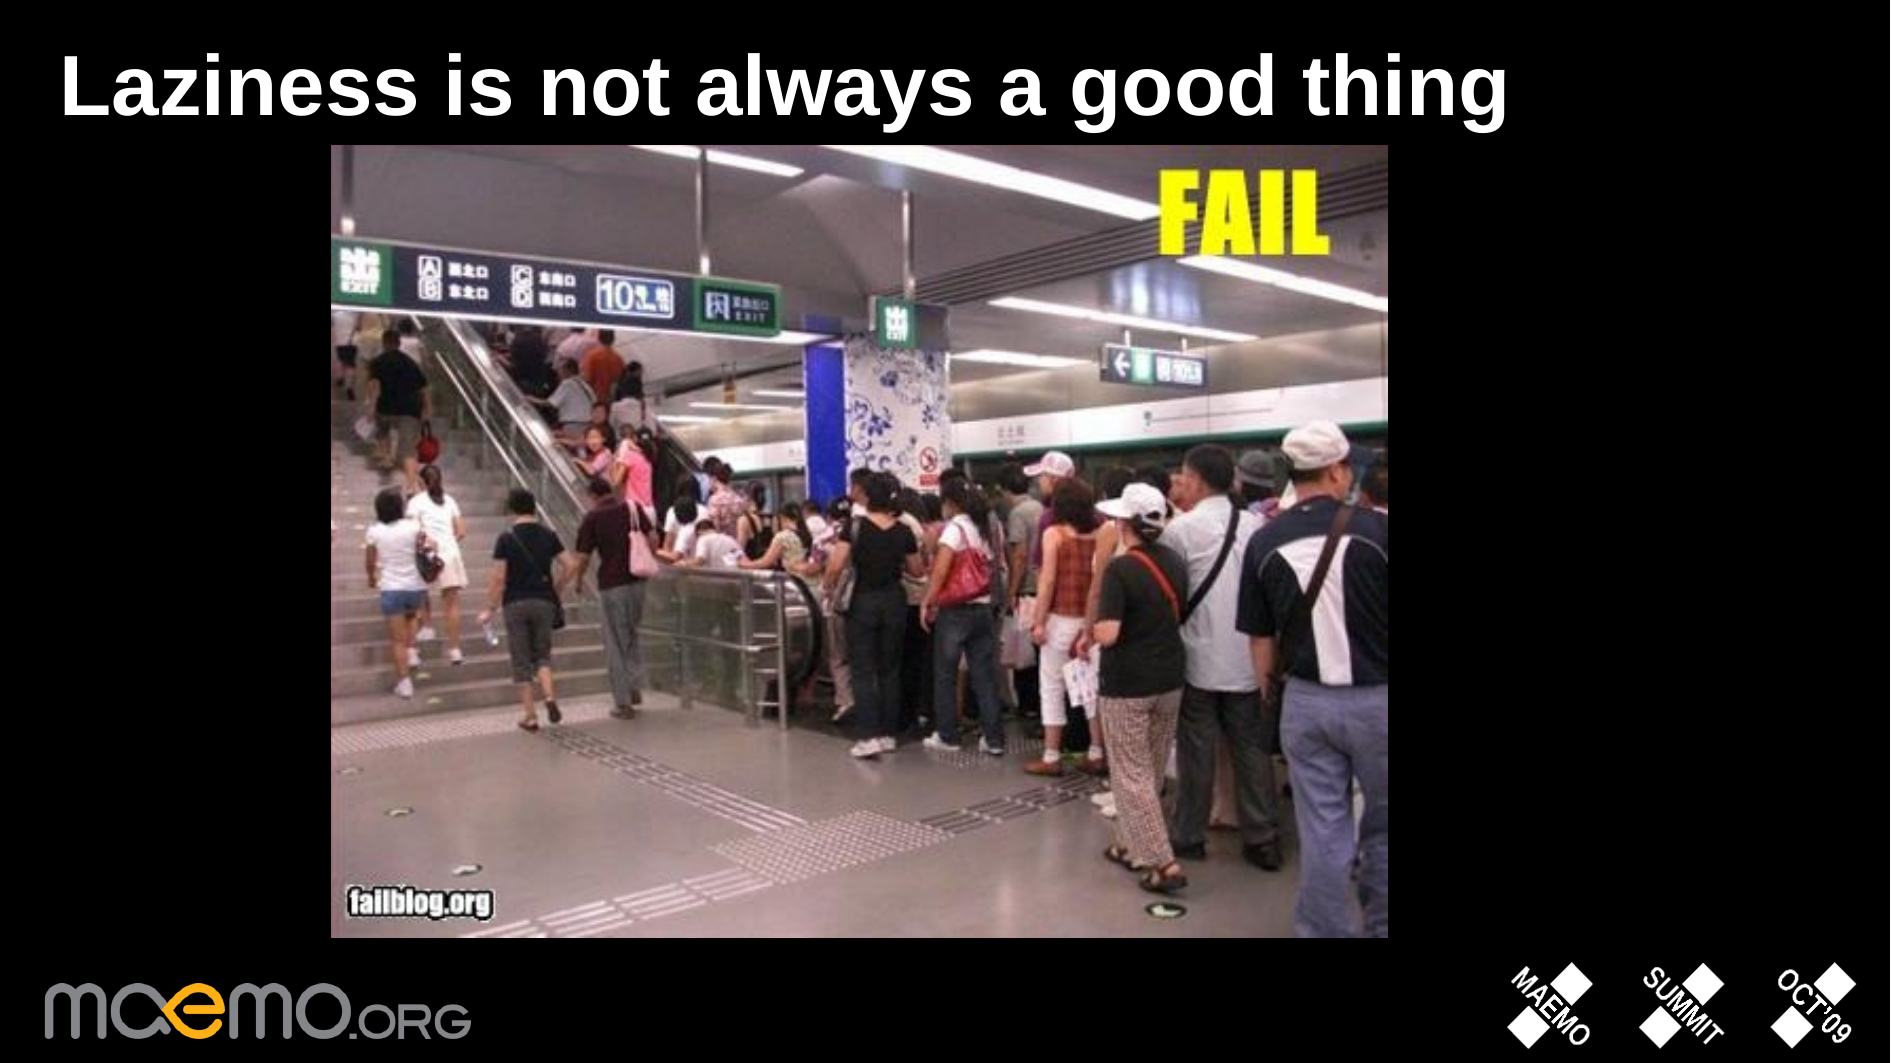

# Laziness is not always a good thing
© 2008 Nokia 	 V1-Filename.ppt / YYYY-MM-DD / Initials